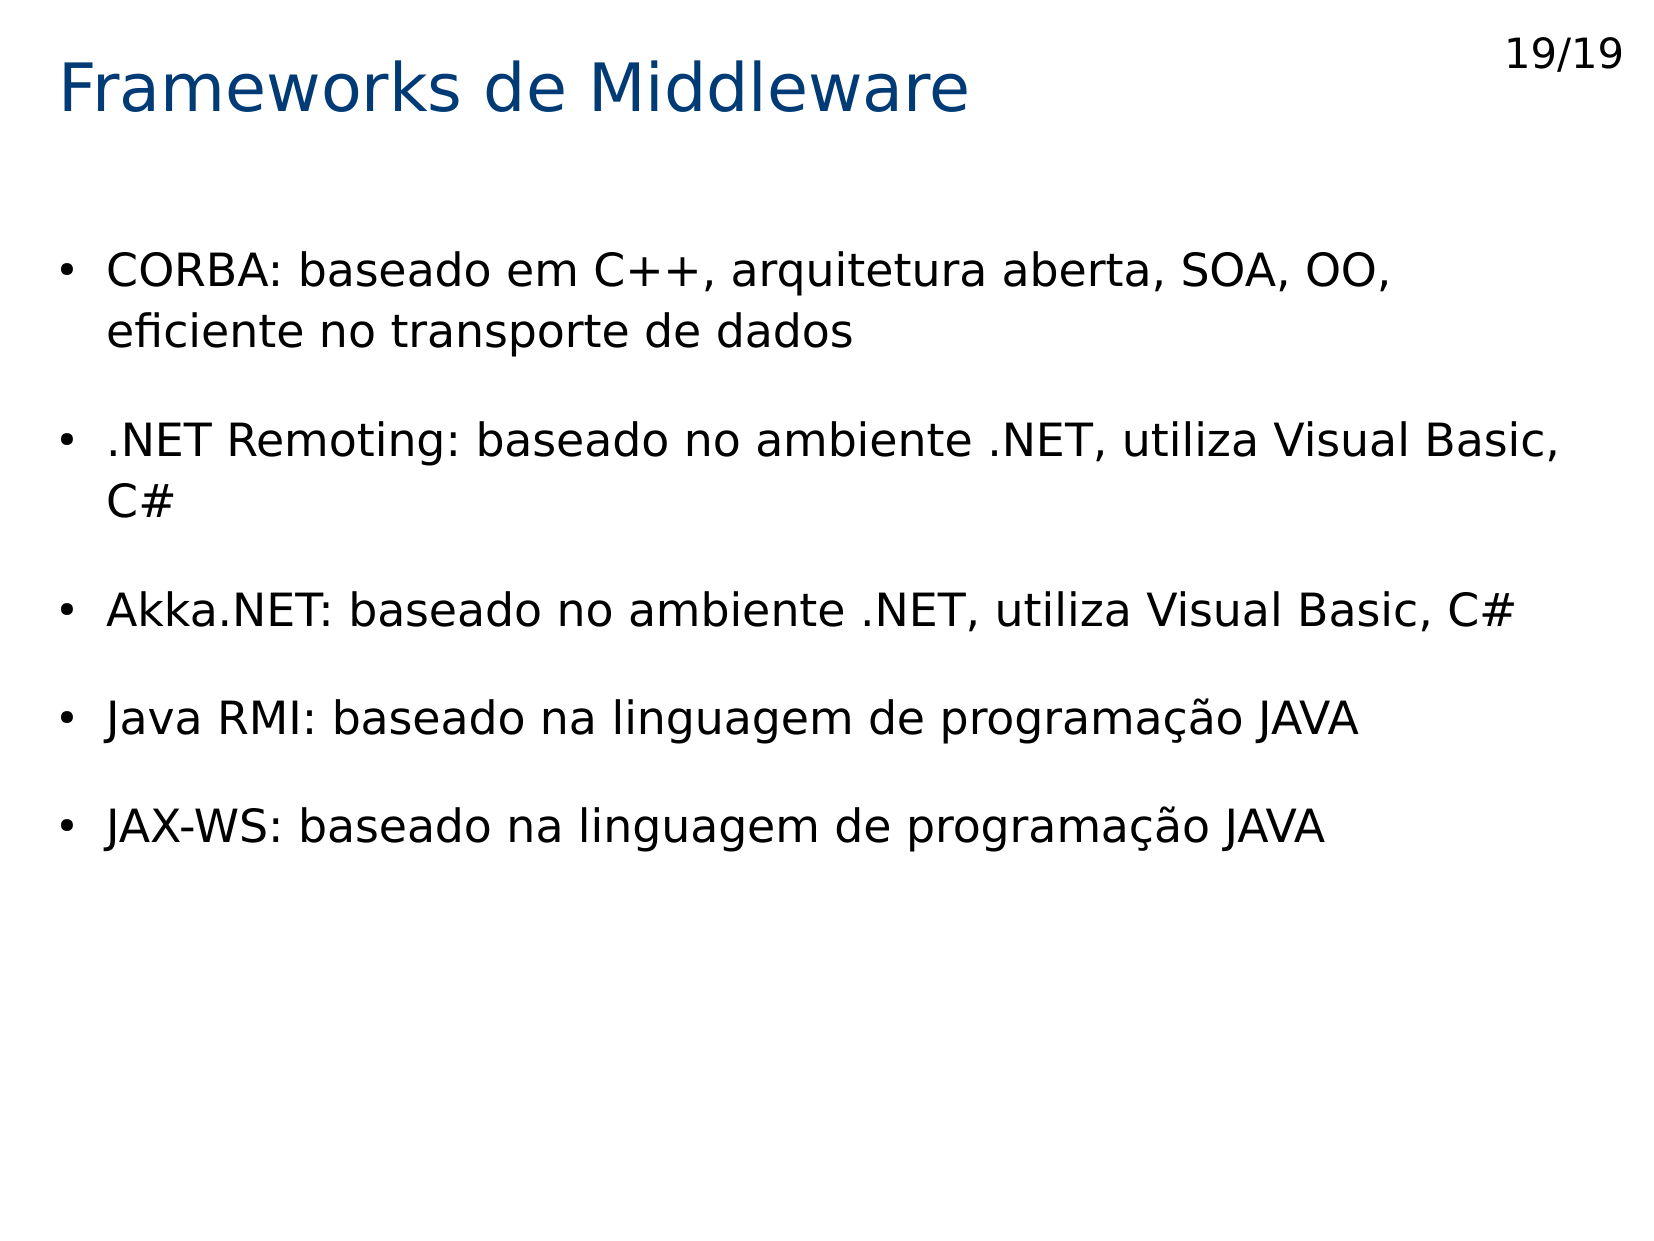

# Frameworks de Middleware
19
CORBA: baseado em C++, arquitetura aberta, SOA, OO, eficiente no transporte de dados
.NET Remoting: baseado no ambiente .NET, utiliza Visual Basic, C#
Akka.NET: baseado no ambiente .NET, utiliza Visual Basic, C#
Java RMI: baseado na linguagem de programação JAVA
JAX-WS: baseado na linguagem de programação JAVA